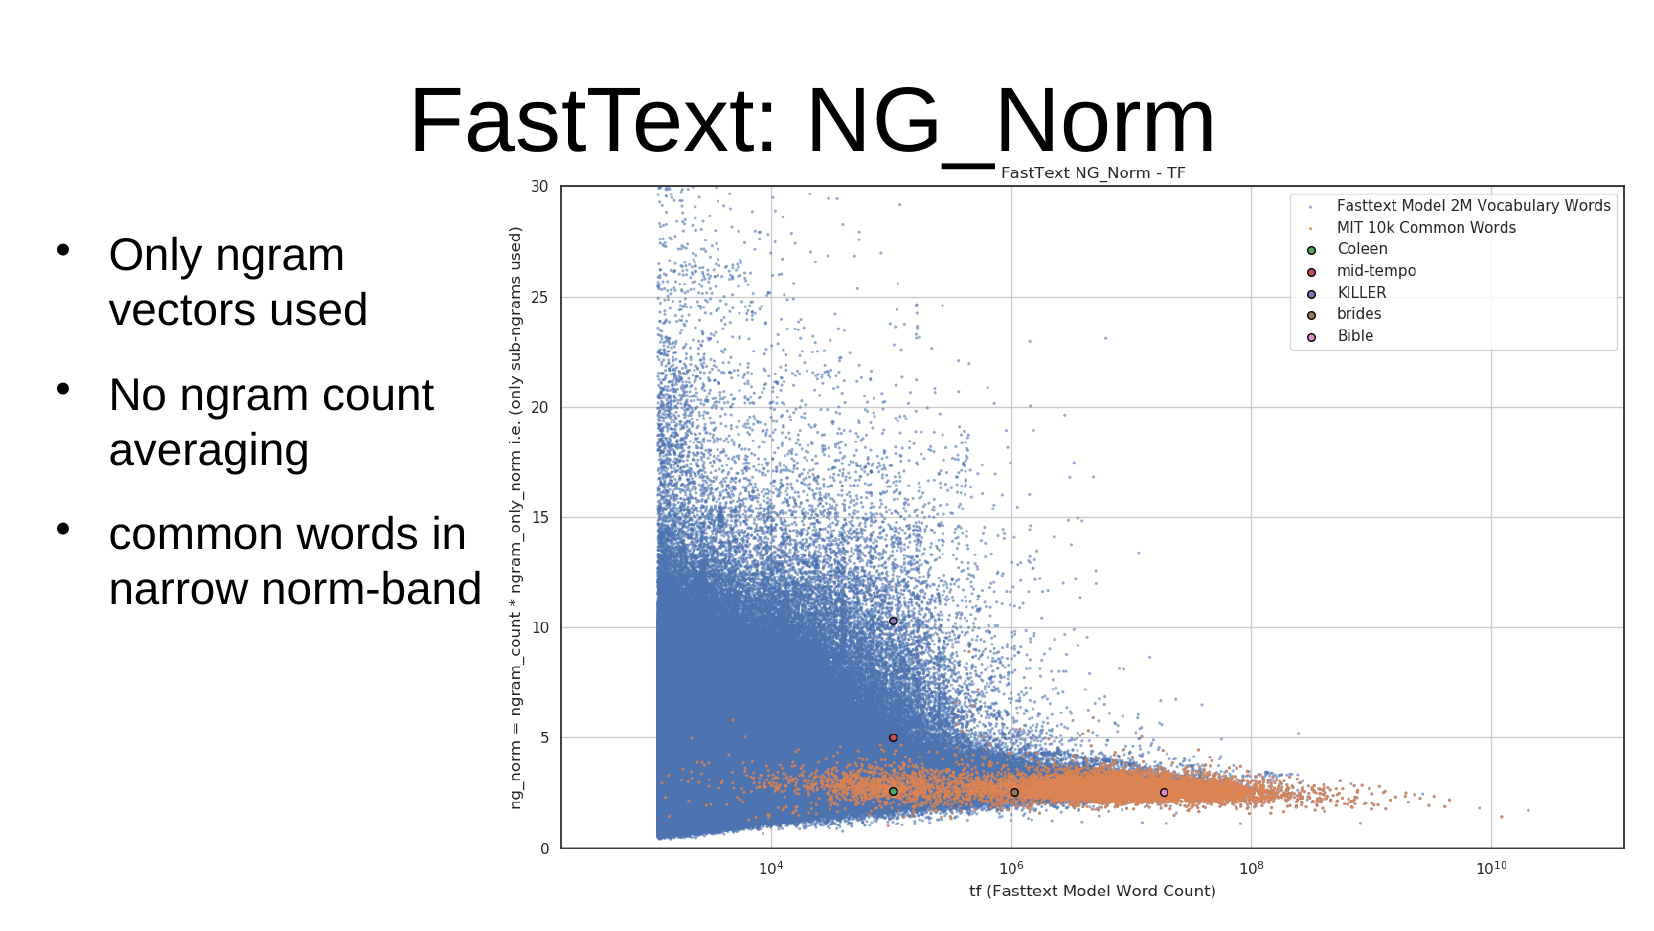

FastText: NG_Norm
Only ngram vectors used
No ngram count averaging
common words in narrow norm-band